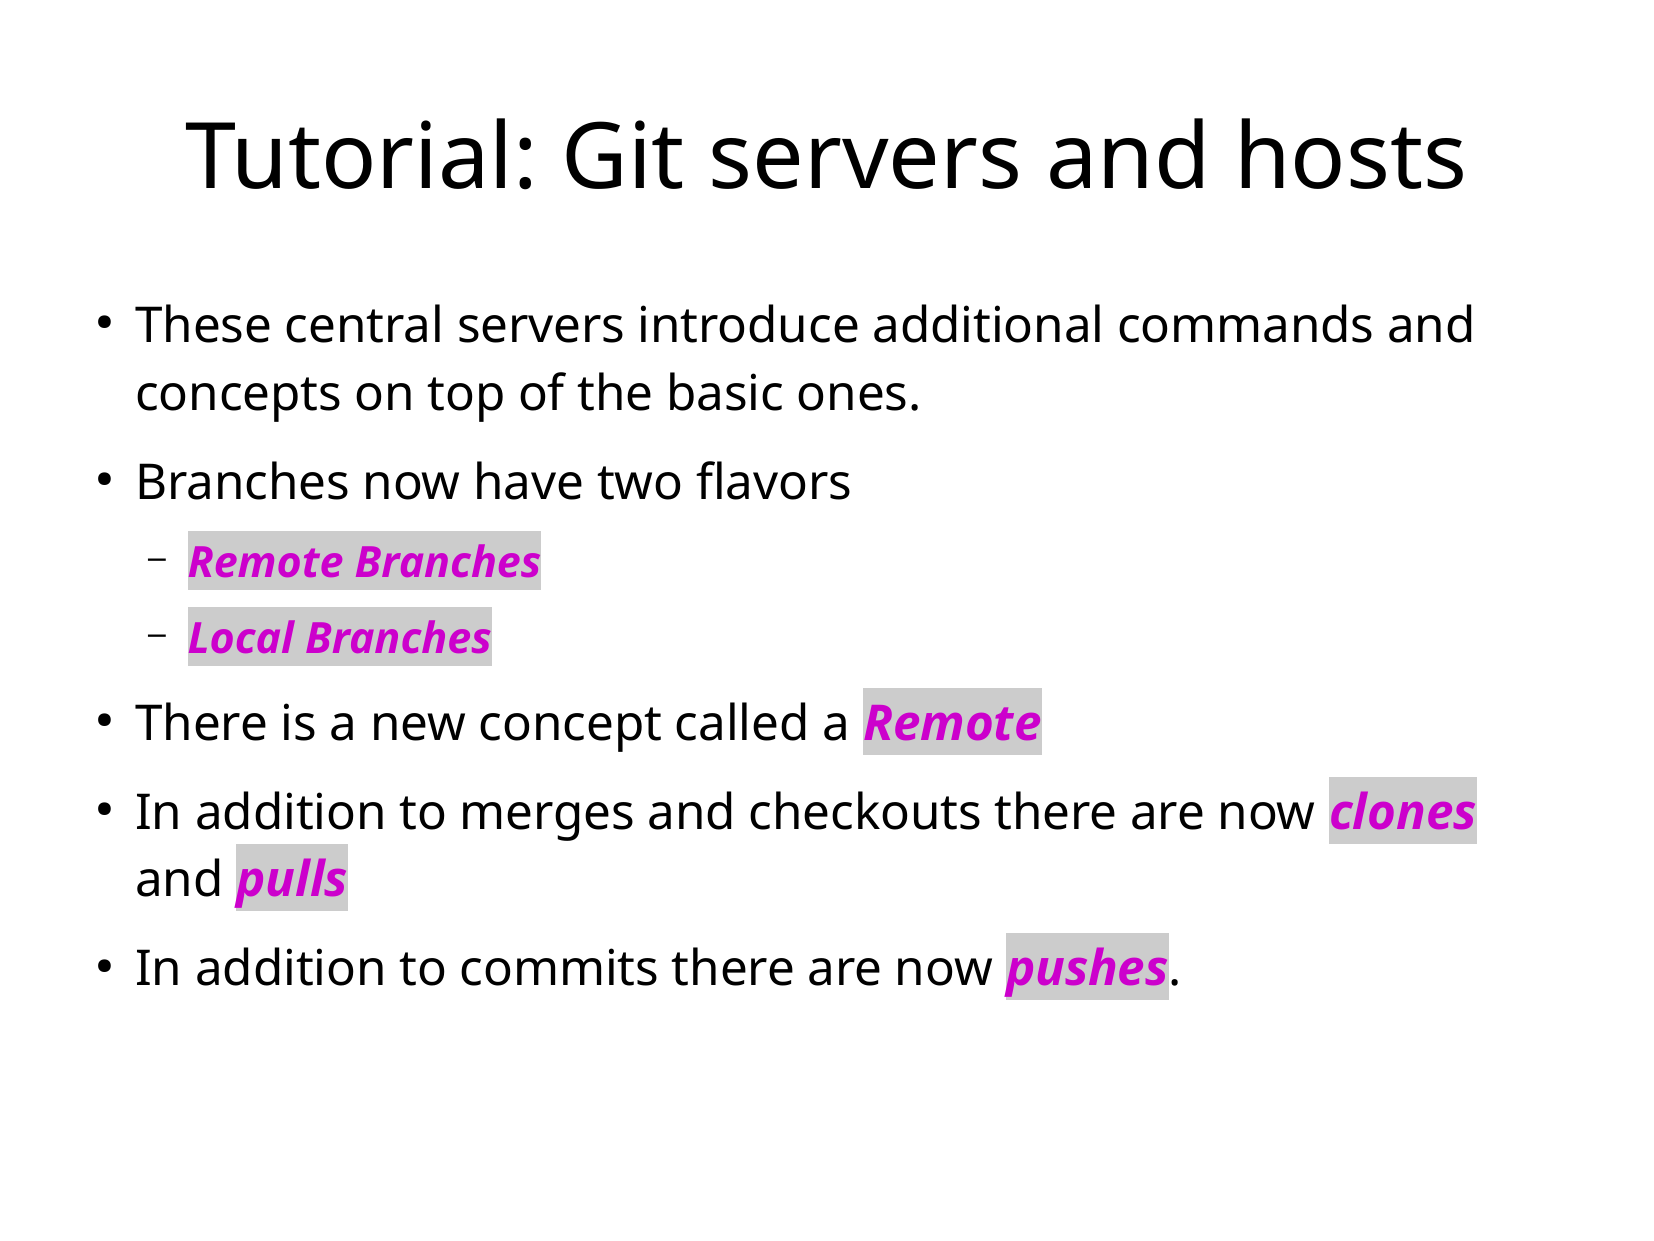

# Tutorial: Git servers and hosts
These central servers introduce additional commands and concepts on top of the basic ones.
Branches now have two flavors
Remote Branches
Local Branches
There is a new concept called a Remote
In addition to merges and checkouts there are now clones and pulls
In addition to commits there are now pushes.